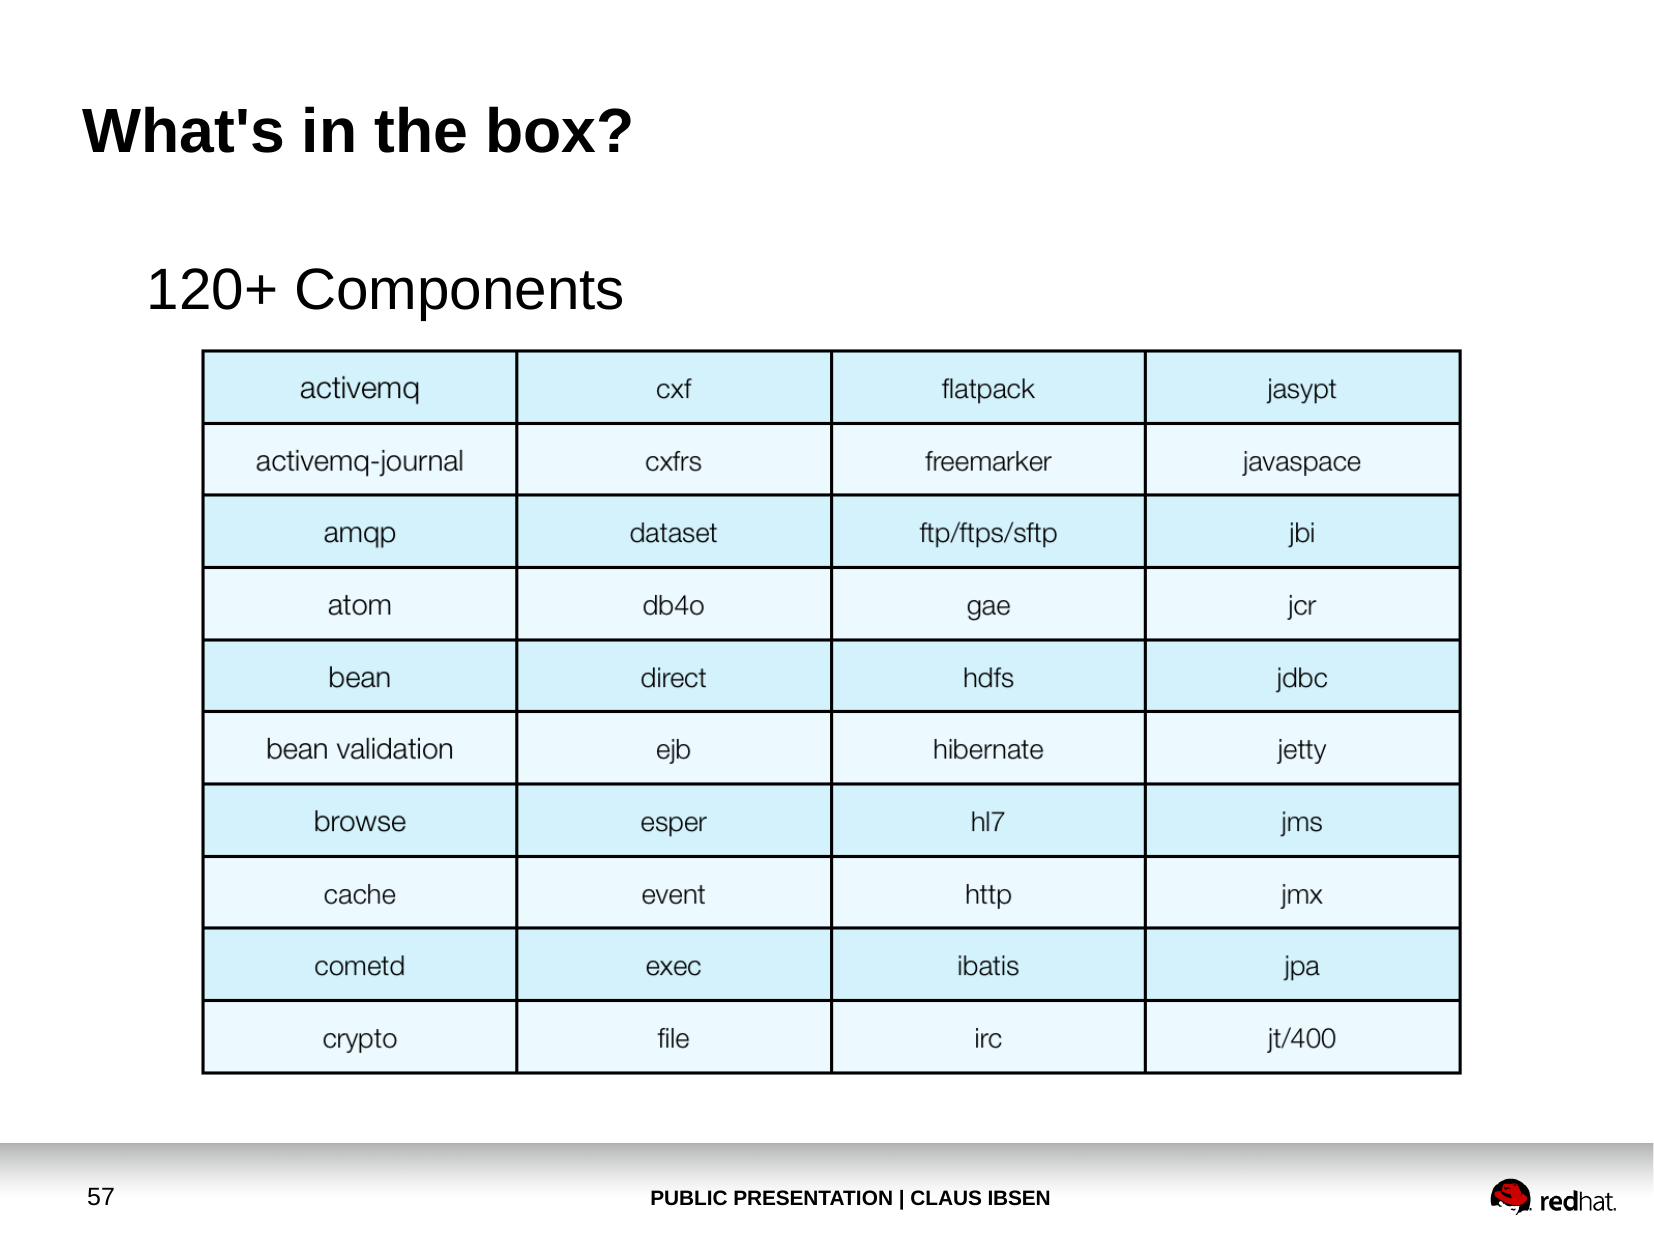

# What's in the box?
120+ Components